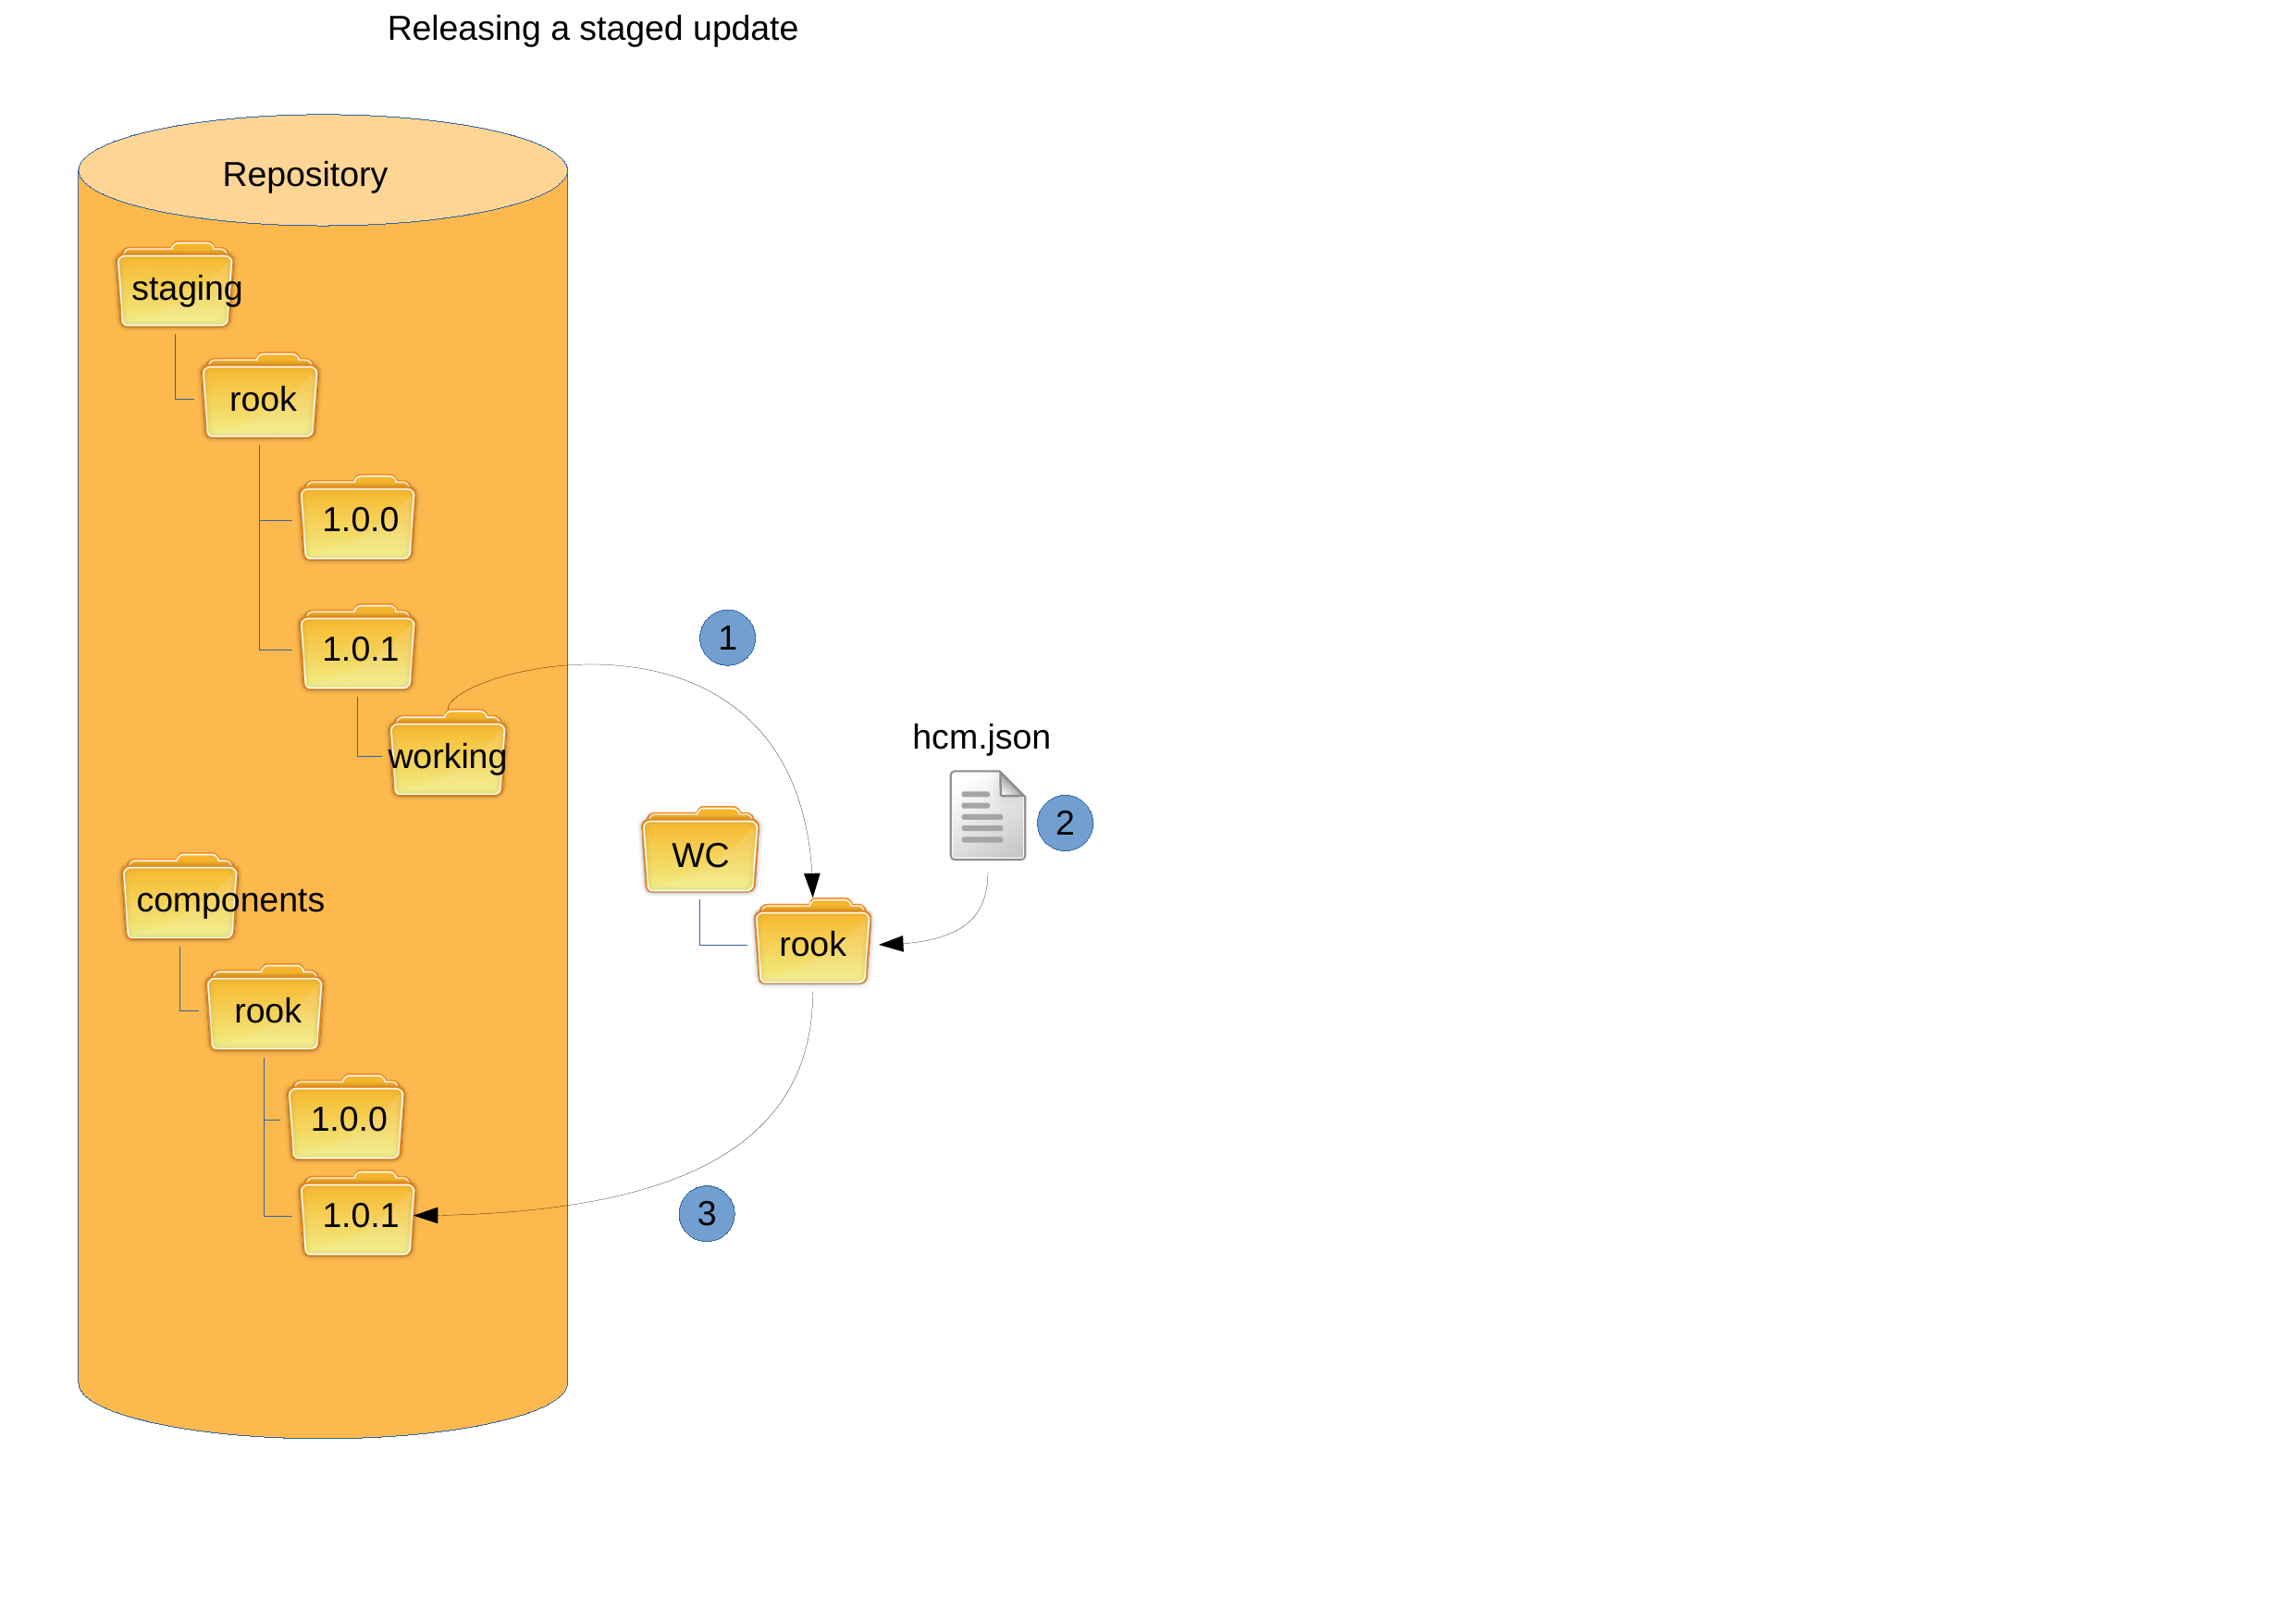

Releasing a staged update
Repository
staging
rook
1.0.0
1
1.0.1
working
hcm.json
2
WC
components
rook
rook
1.0.0
3
1.0.1